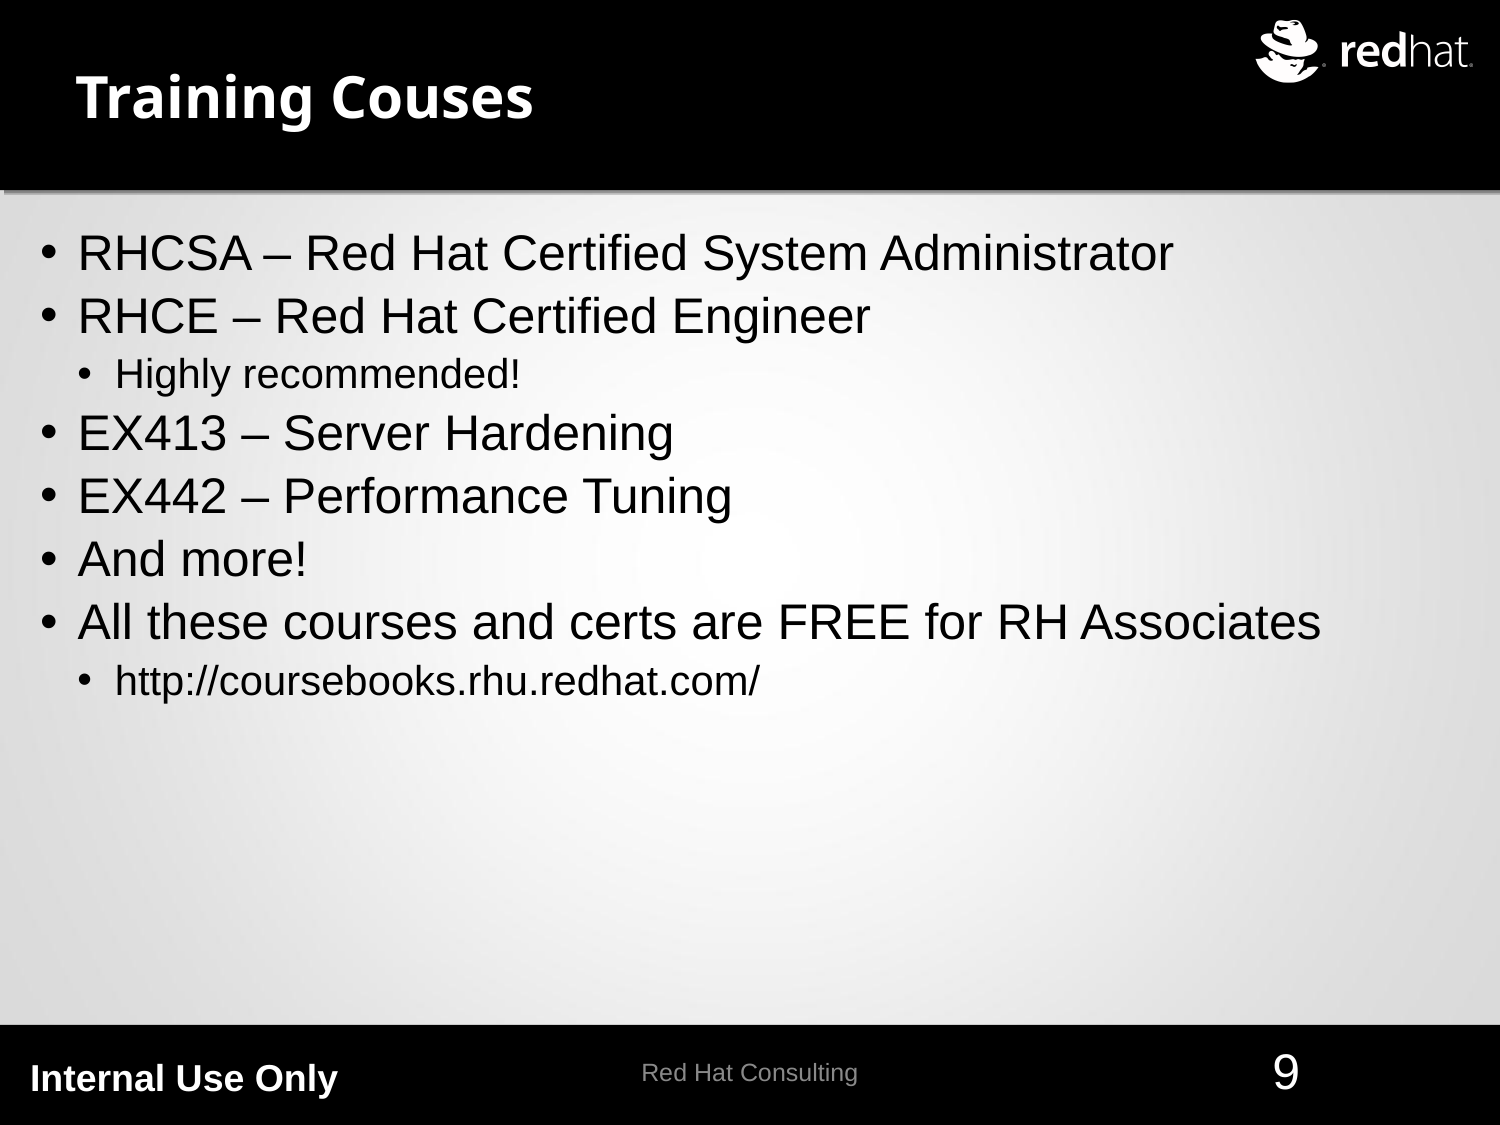

# Training Couses
RHCSA – Red Hat Certified System Administrator
RHCE – Red Hat Certified Engineer
Highly recommended!
EX413 – Server Hardening
EX442 – Performance Tuning
And more!
All these courses and certs are FREE for RH Associates
http://coursebooks.rhu.redhat.com/
Red Hat Consulting